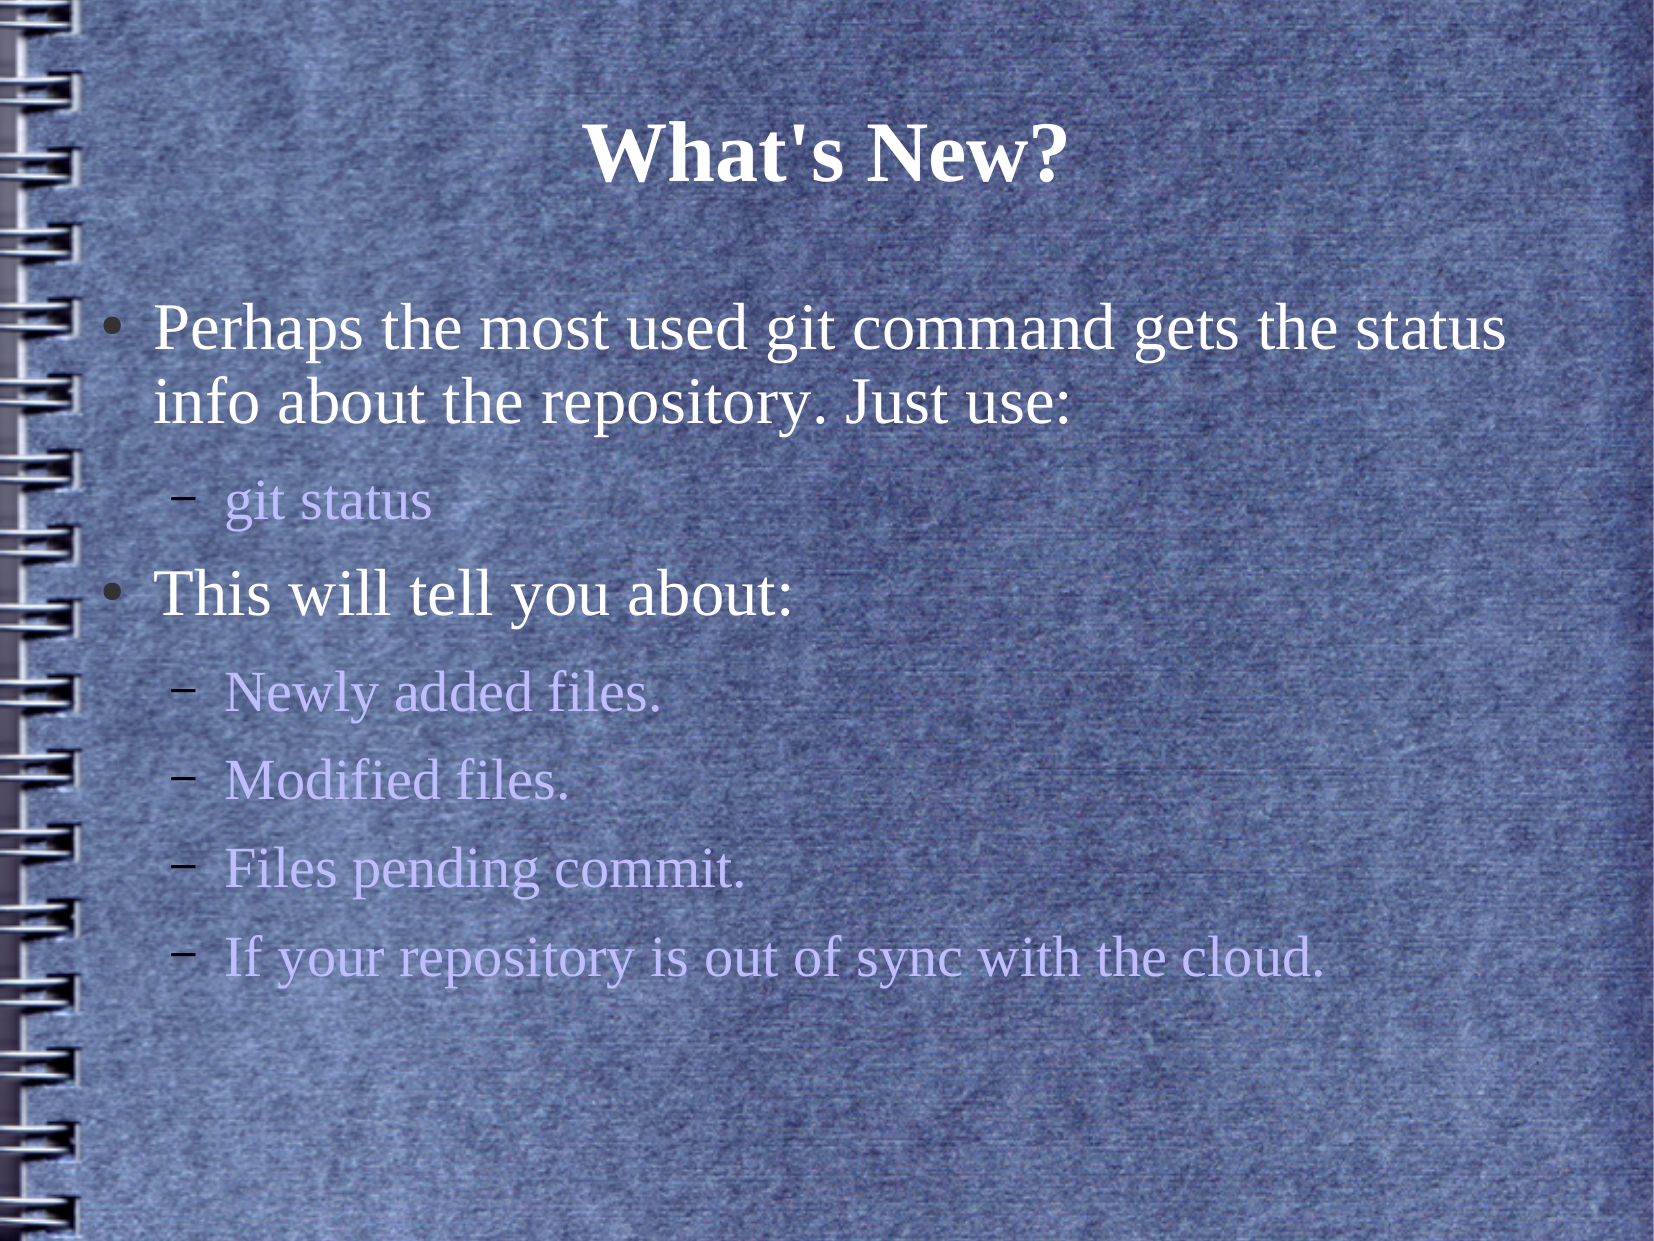

# What's New?
Perhaps the most used git command gets the status info about the repository. Just use:
git status
This will tell you about:
Newly added files.
Modified files.
Files pending commit.
If your repository is out of sync with the cloud.